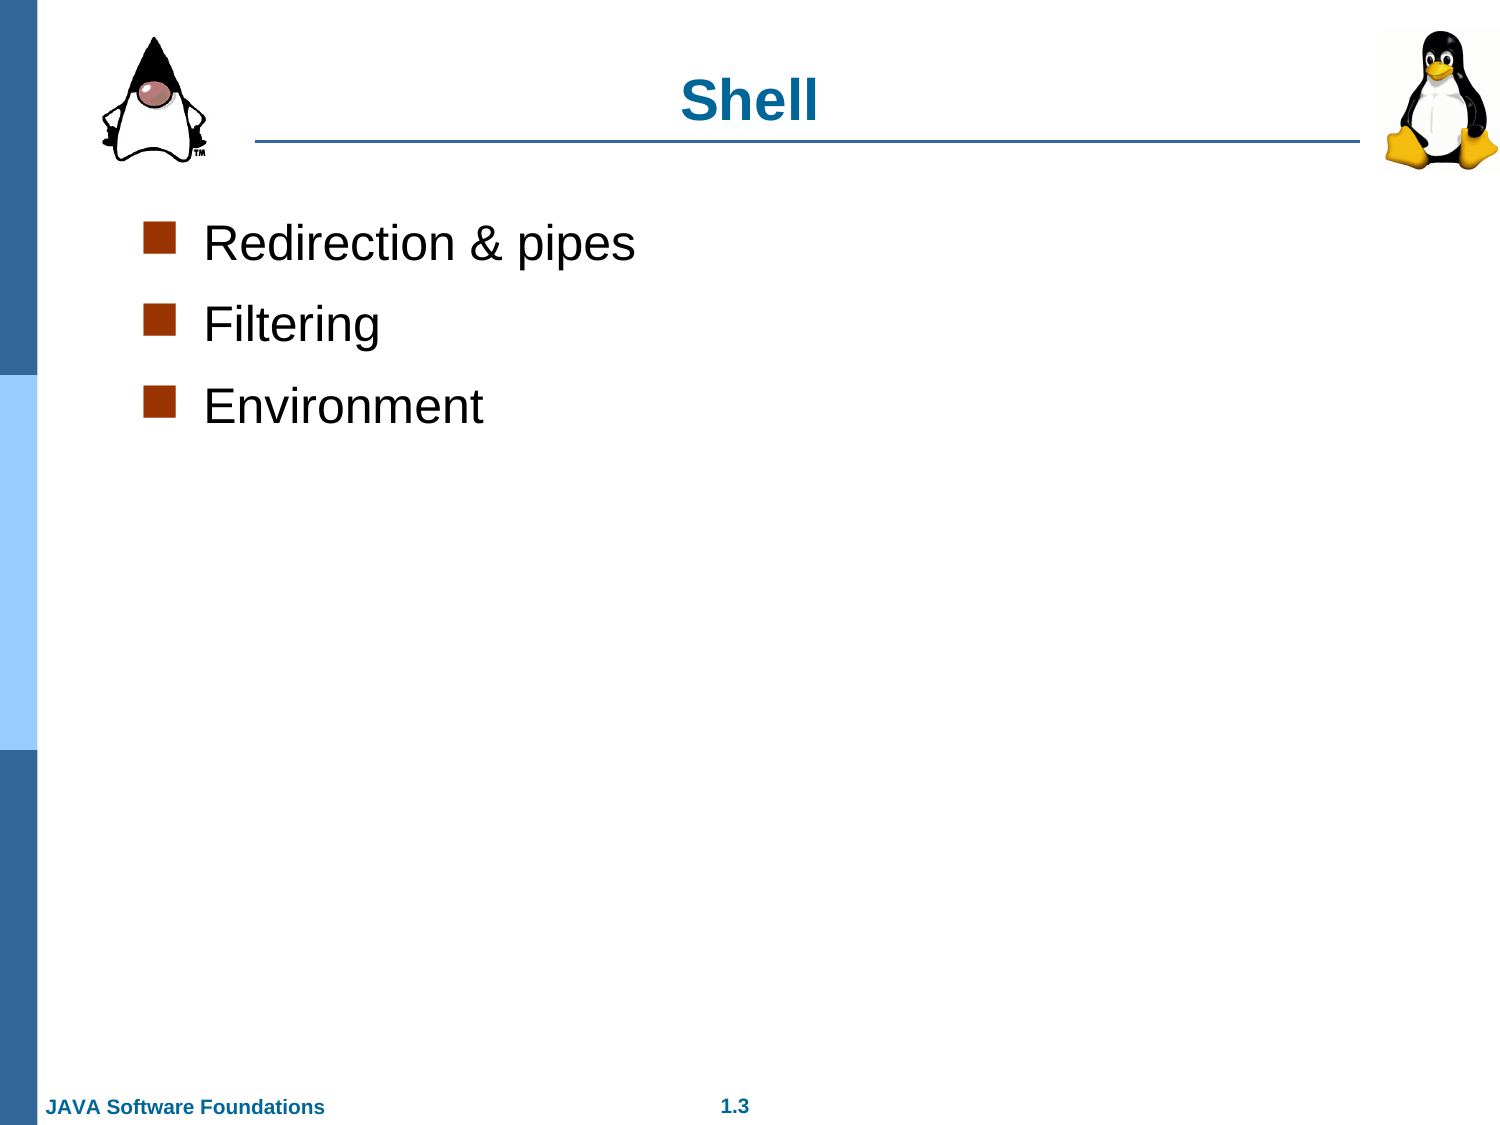

# Shell
Redirection & pipes
Filtering
Environment